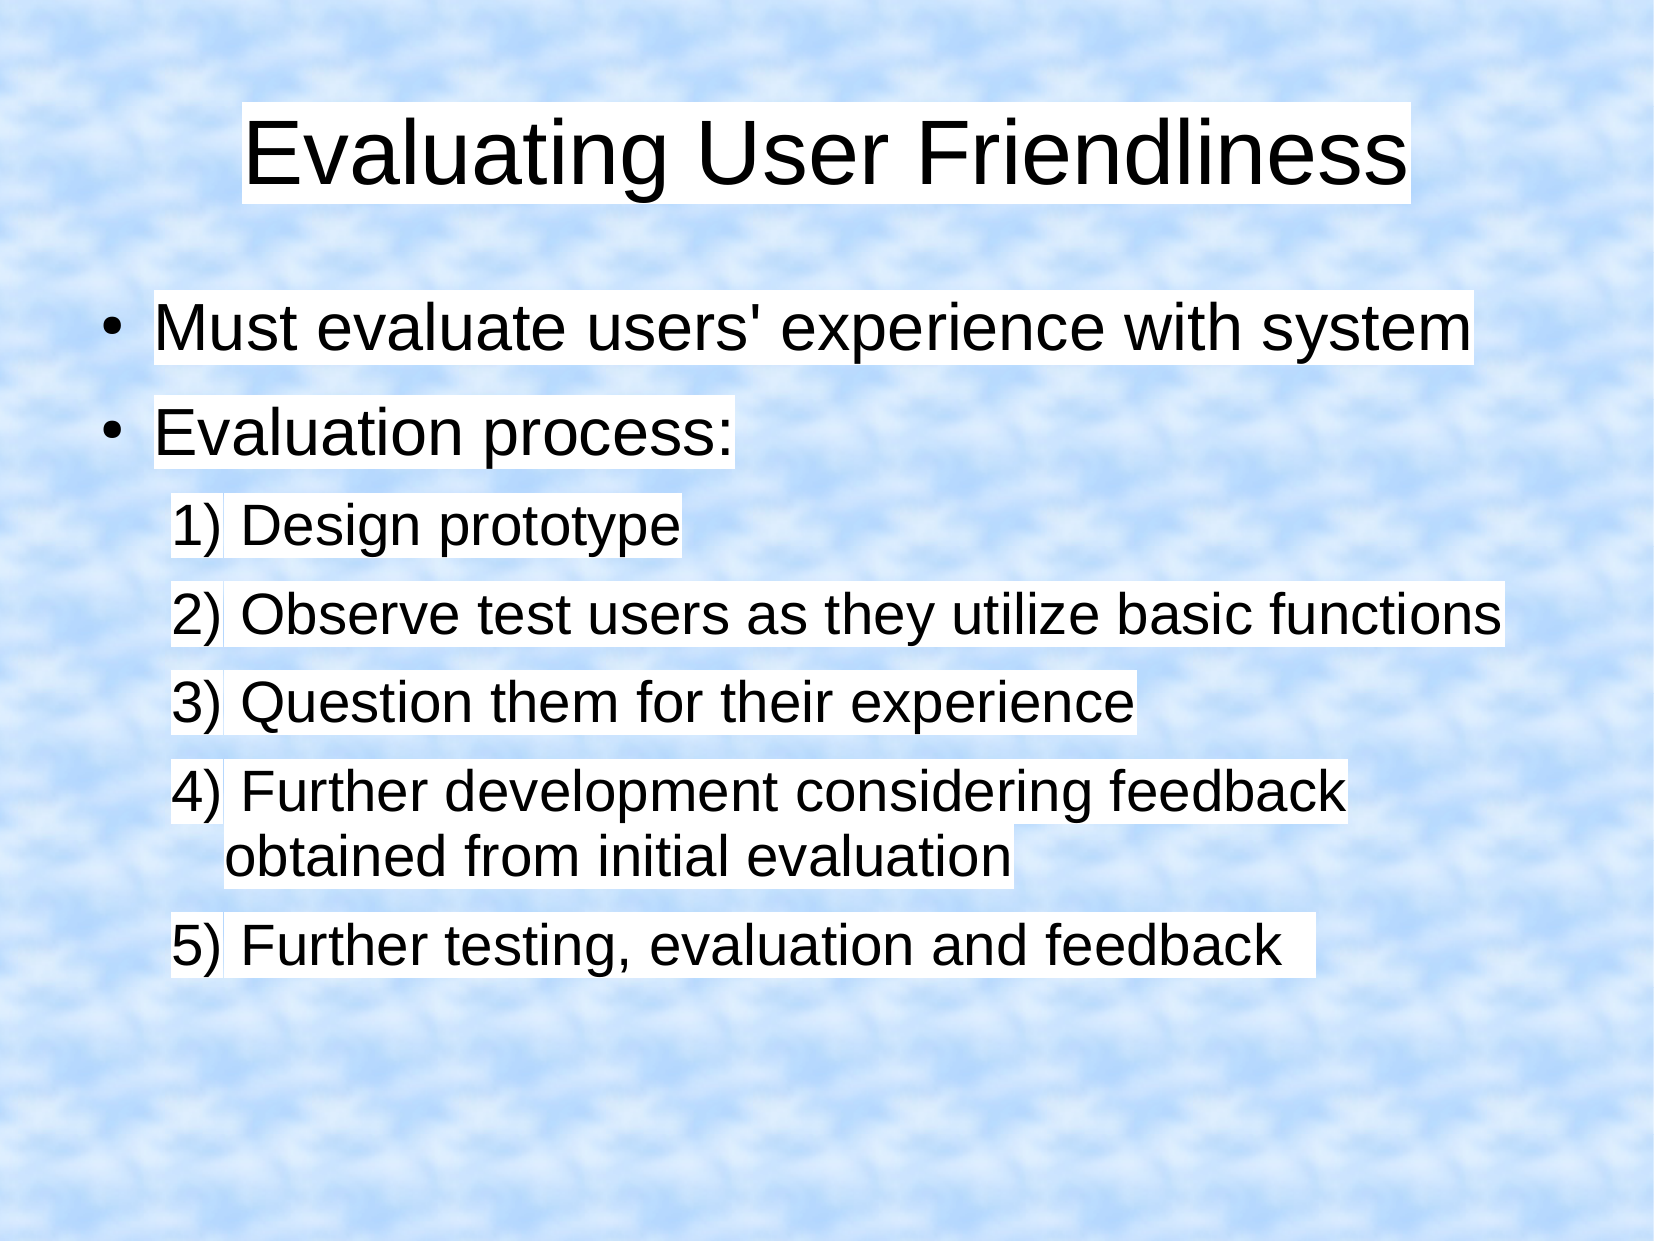

# Evaluating User Friendliness
Must evaluate users' experience with system
Evaluation process:
 Design prototype
 Observe test users as they utilize basic functions
 Question them for their experience
 Further development considering feedback obtained from initial evaluation
 Further testing, evaluation and feedback